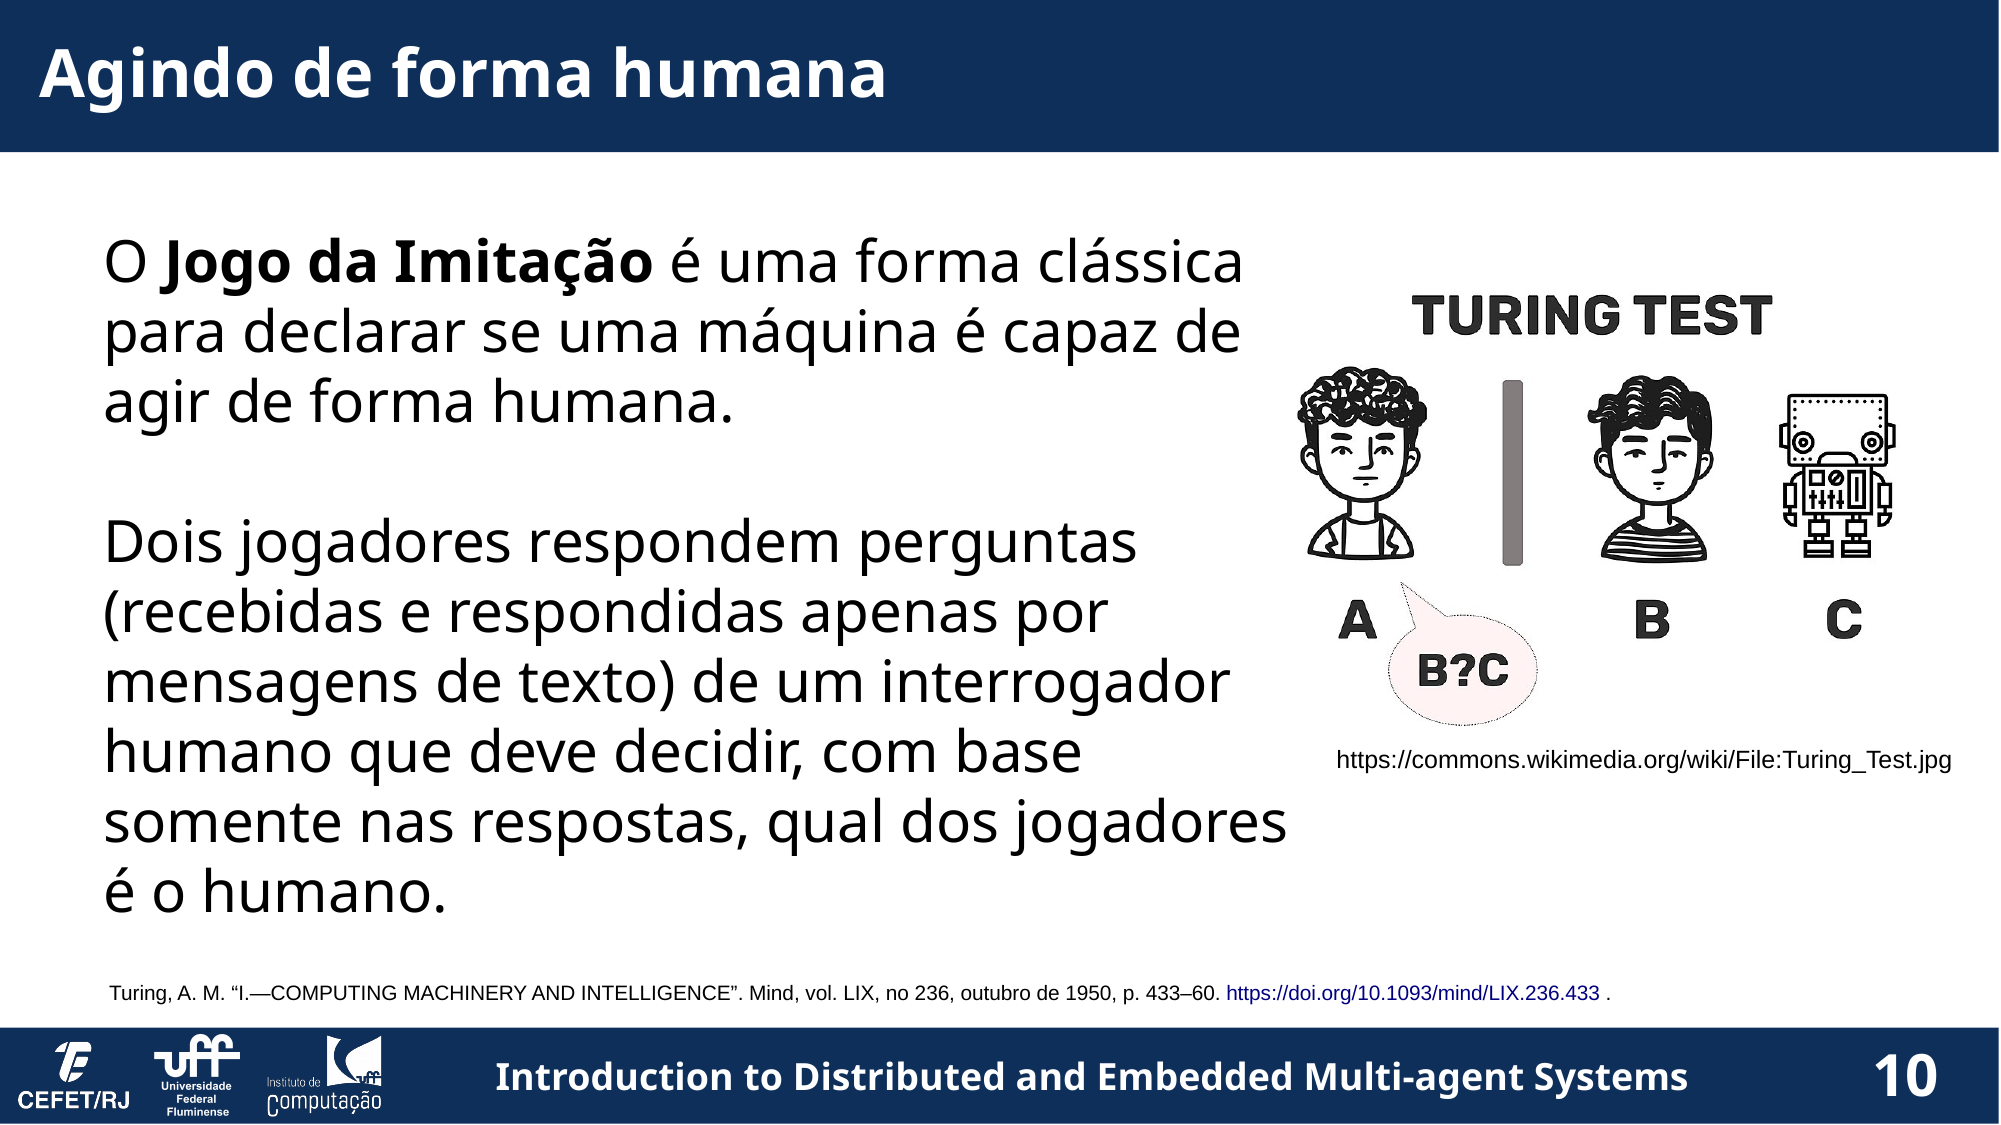

Agindo de forma humana
O Jogo da Imitação é uma forma clássica para declarar se uma máquina é capaz de agir de forma humana.
Dois jogadores respondem perguntas (recebidas e respondidas apenas por mensagens de texto) de um interrogador humano que deve decidir, com base somente nas respostas, qual dos jogadores é o humano.
https://commons.wikimedia.org/wiki/File:Turing_Test.jpg
Turing, A. M. “I.—COMPUTING MACHINERY AND INTELLIGENCE”. Mind, vol. LIX, no 236, outubro de 1950, p. 433–60. https://doi.org/10.1093/mind/LIX.236.433 .